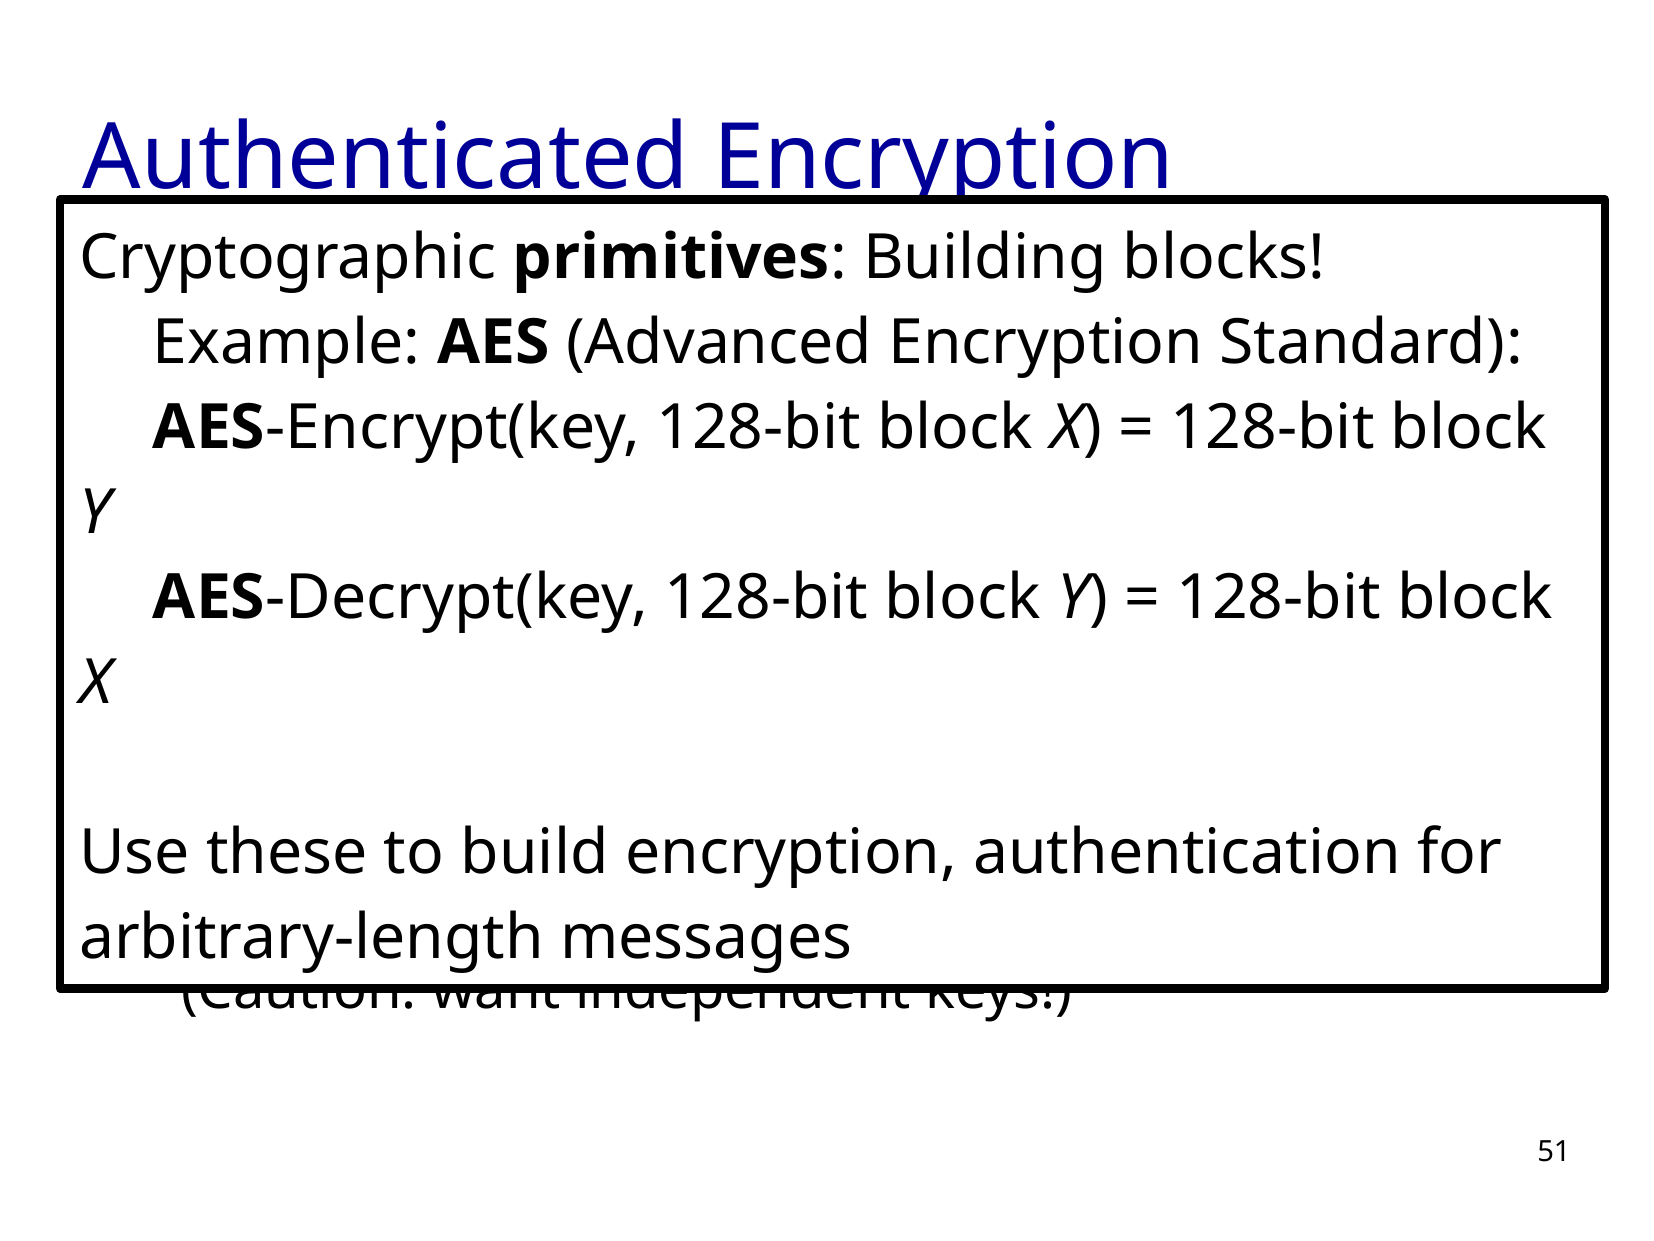

# Authenticated Encryption
Cryptographic primitives: Building blocks!
	Example: AES (Advanced Encryption Standard):
	AES-Encrypt(key, 128-bit block X) = 128-bit block Y
	AES-Decrypt(key, 128-bit block Y) = 128-bit block X
Use these to build encryption, authentication for arbitrary-length messages
ciphertext, tag = EncryptThenMAC(key, message)
invalid or message =
	ValidateThenDecrypt(key, message)
Combine and encryption and MAC function
AES-GCM = encryption AES-CTR + MAC AES-GMAC
AES-CBC + HMAC-SHA256
(Caution: want independent keys!)
51